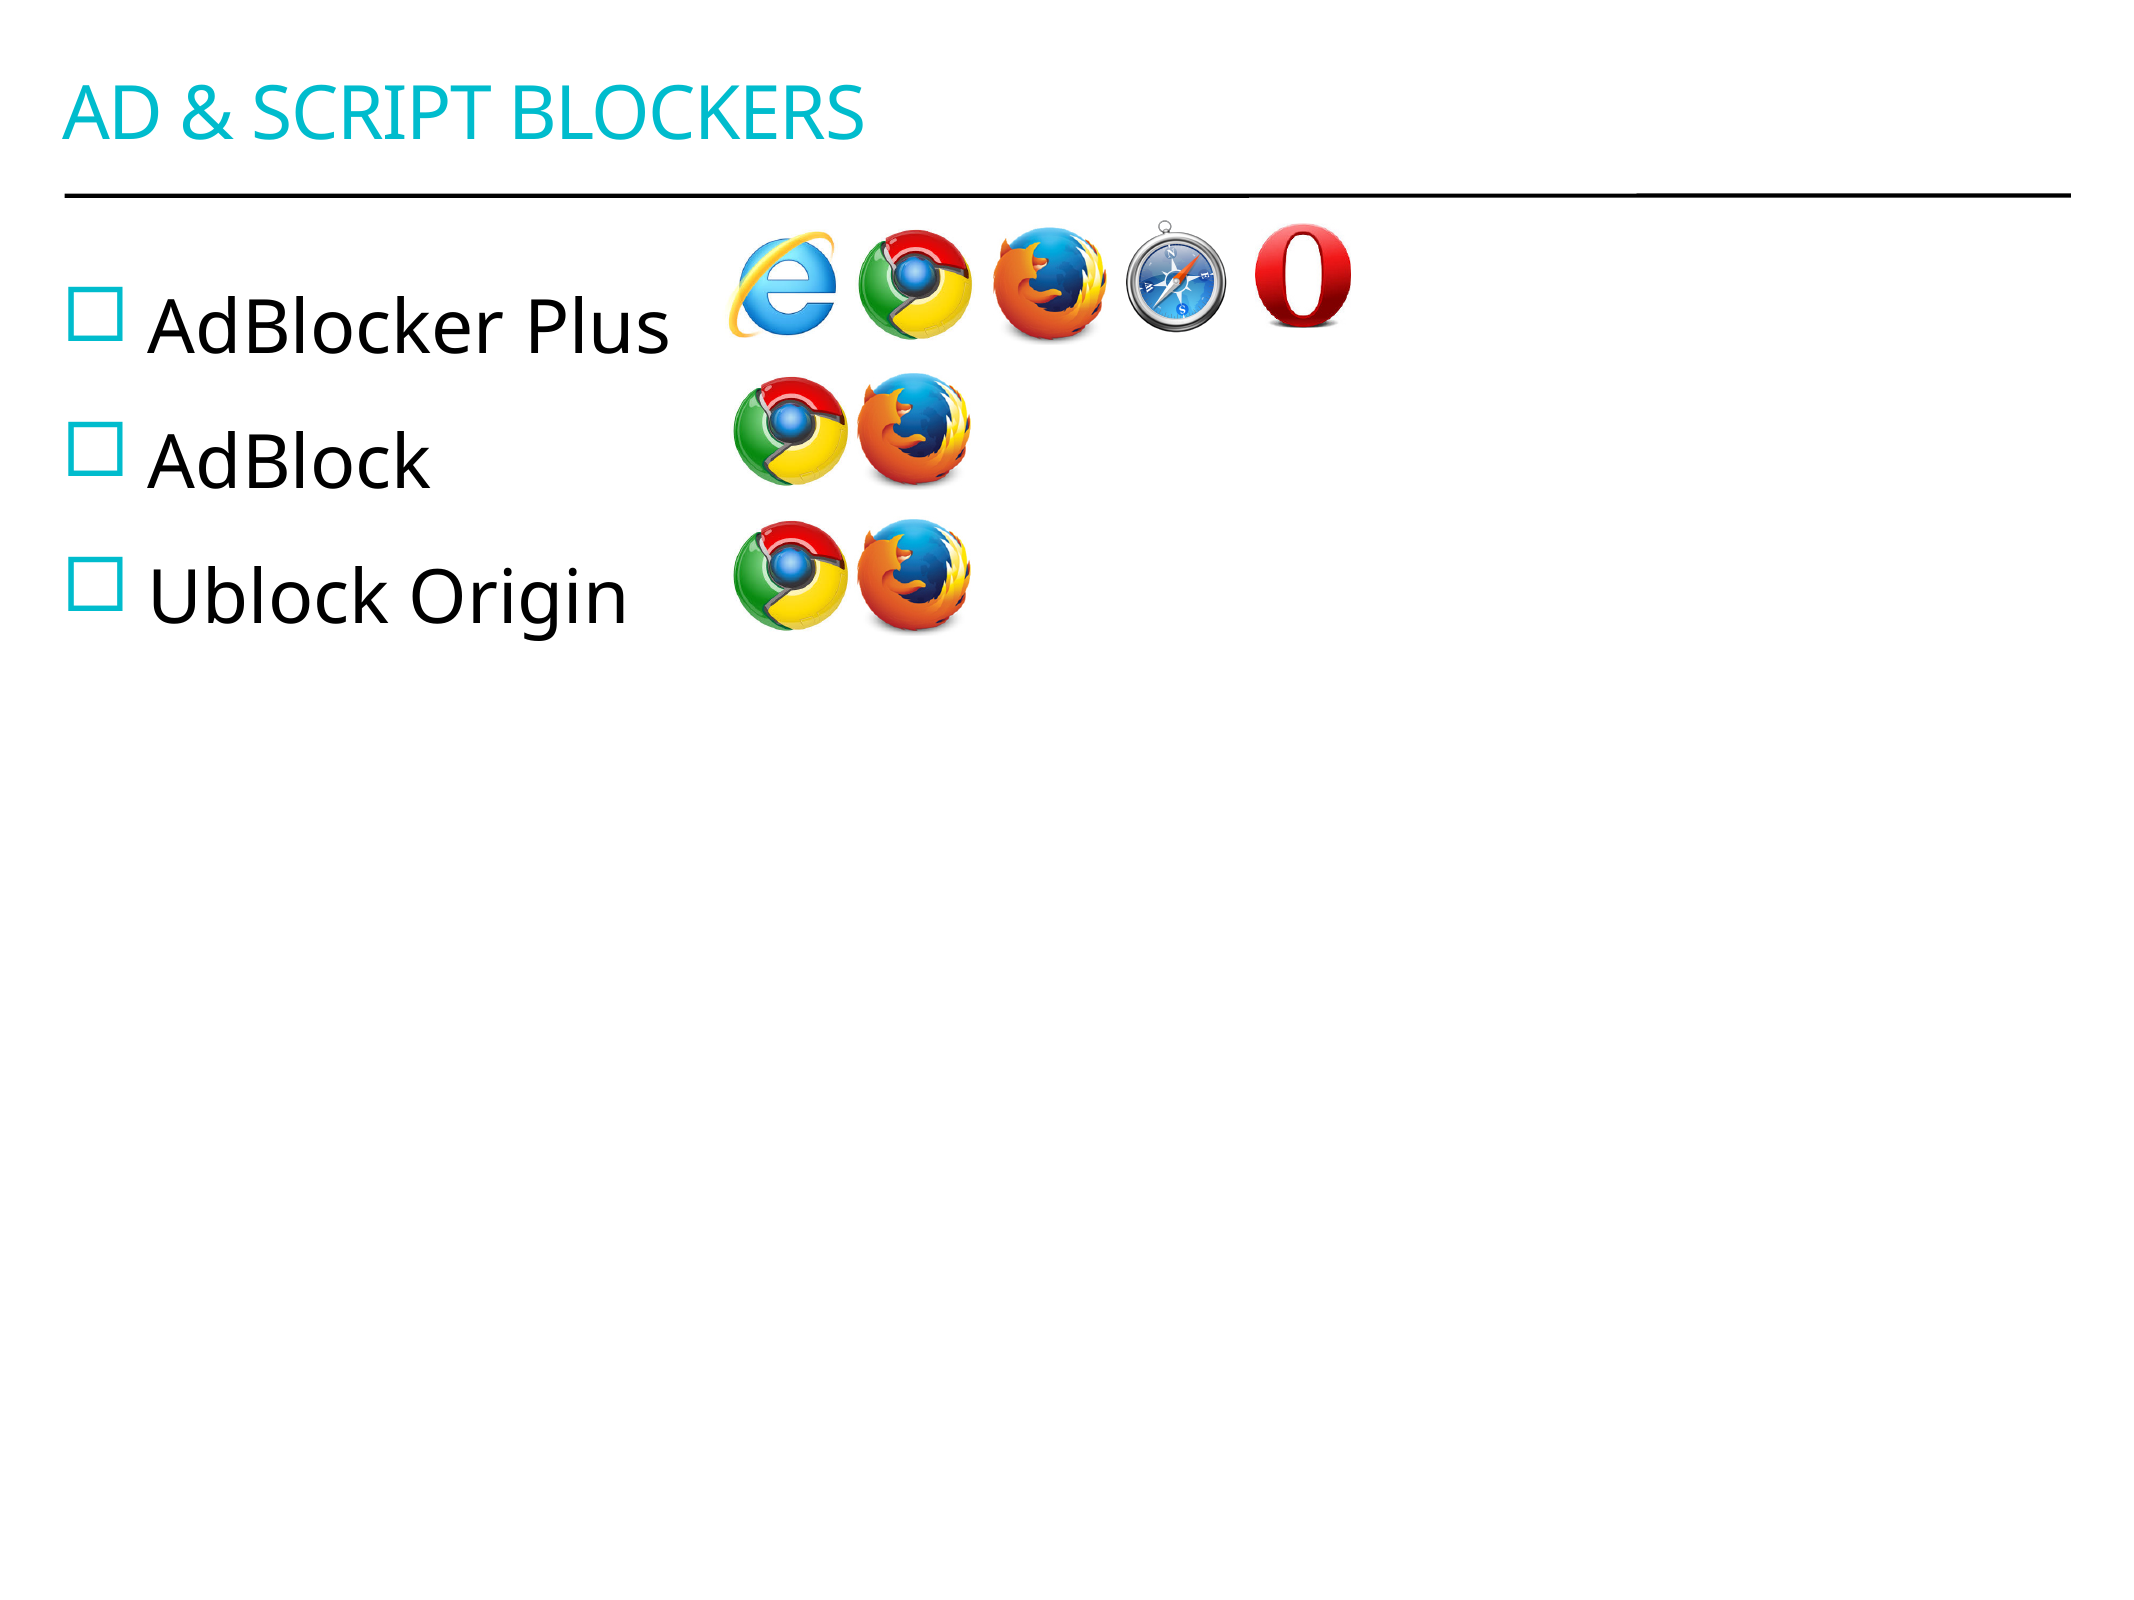

Ad & script blockers
AdBlocker Plus
AdBlock
Ublock Origin